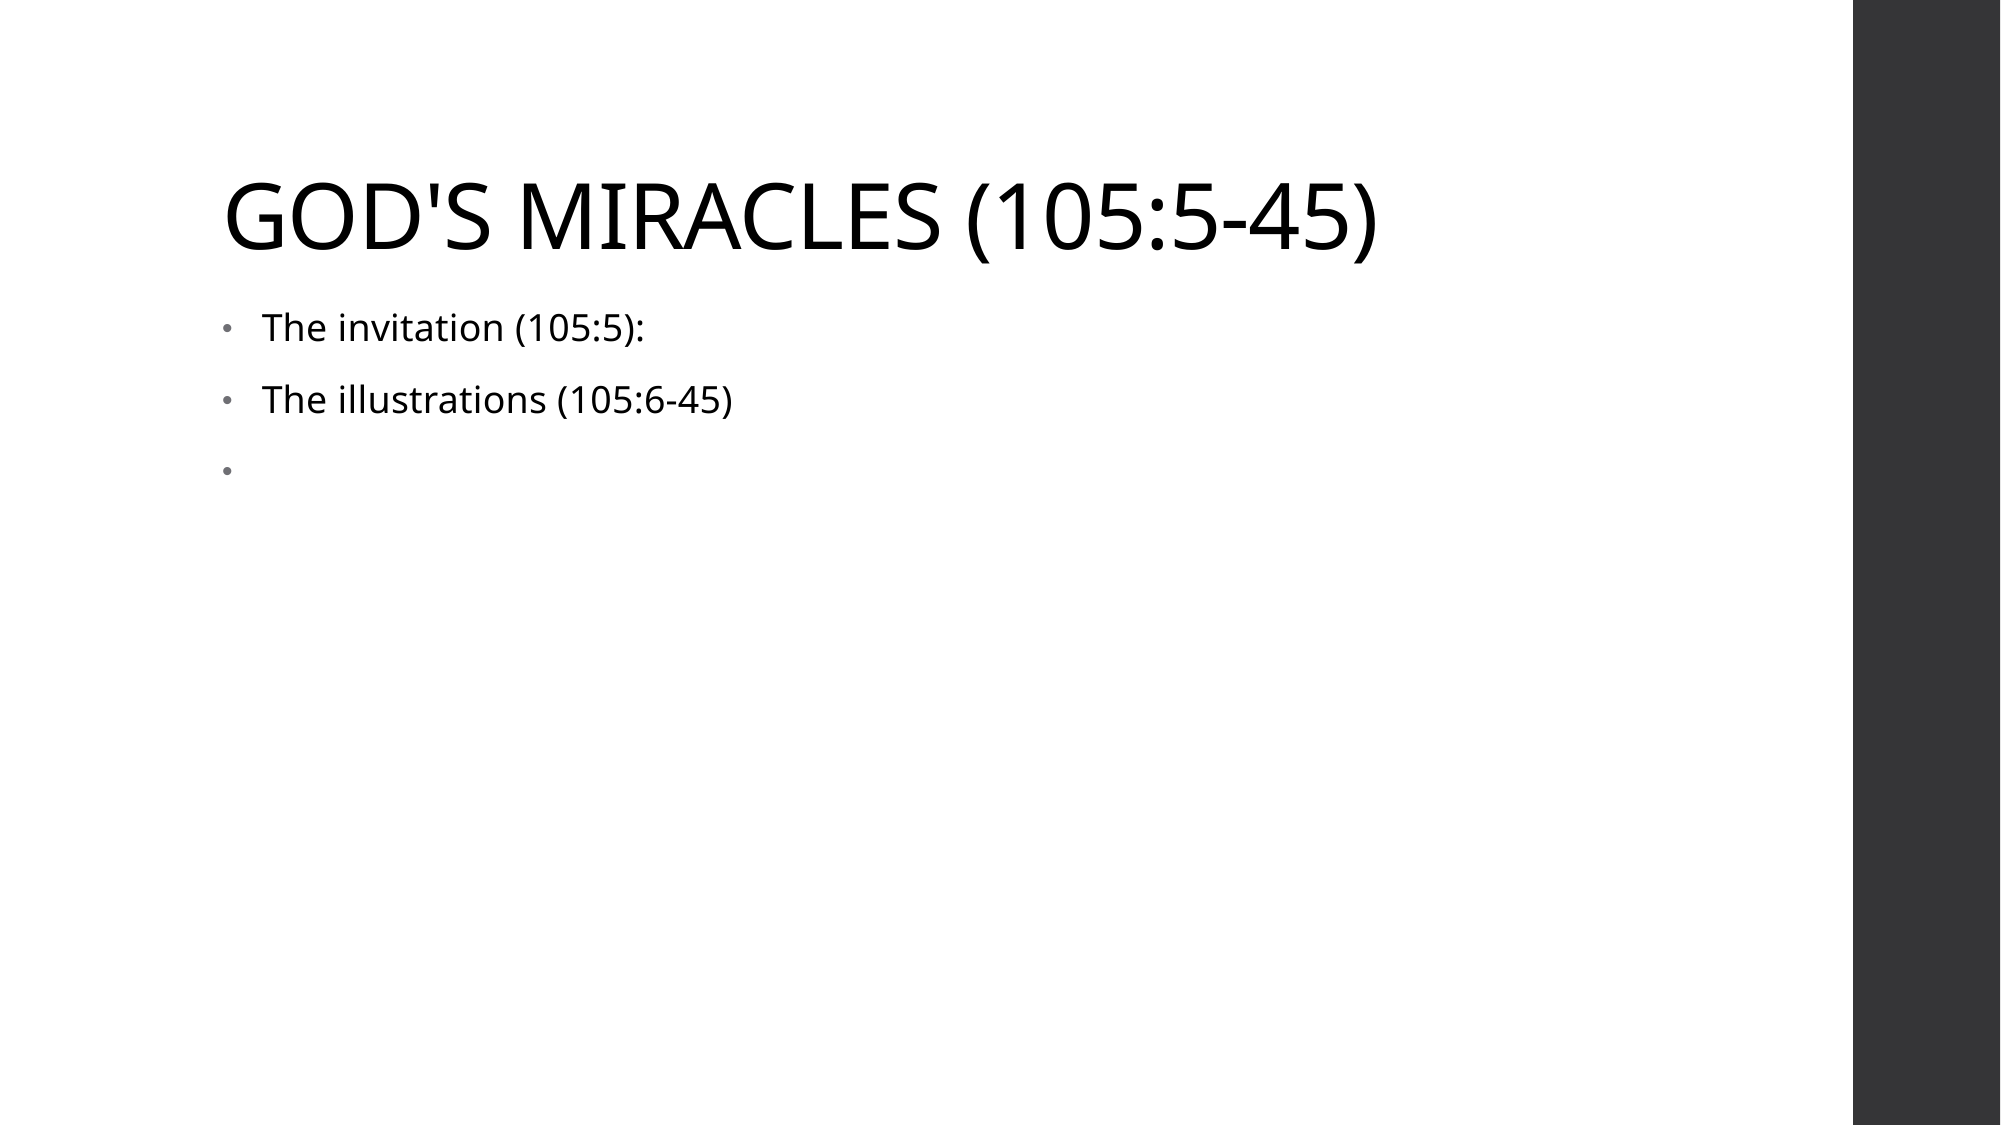

# GOD'S MIRACLES (105:5-45)
 The invitation (105:5):
 The illustrations (105:6-45)